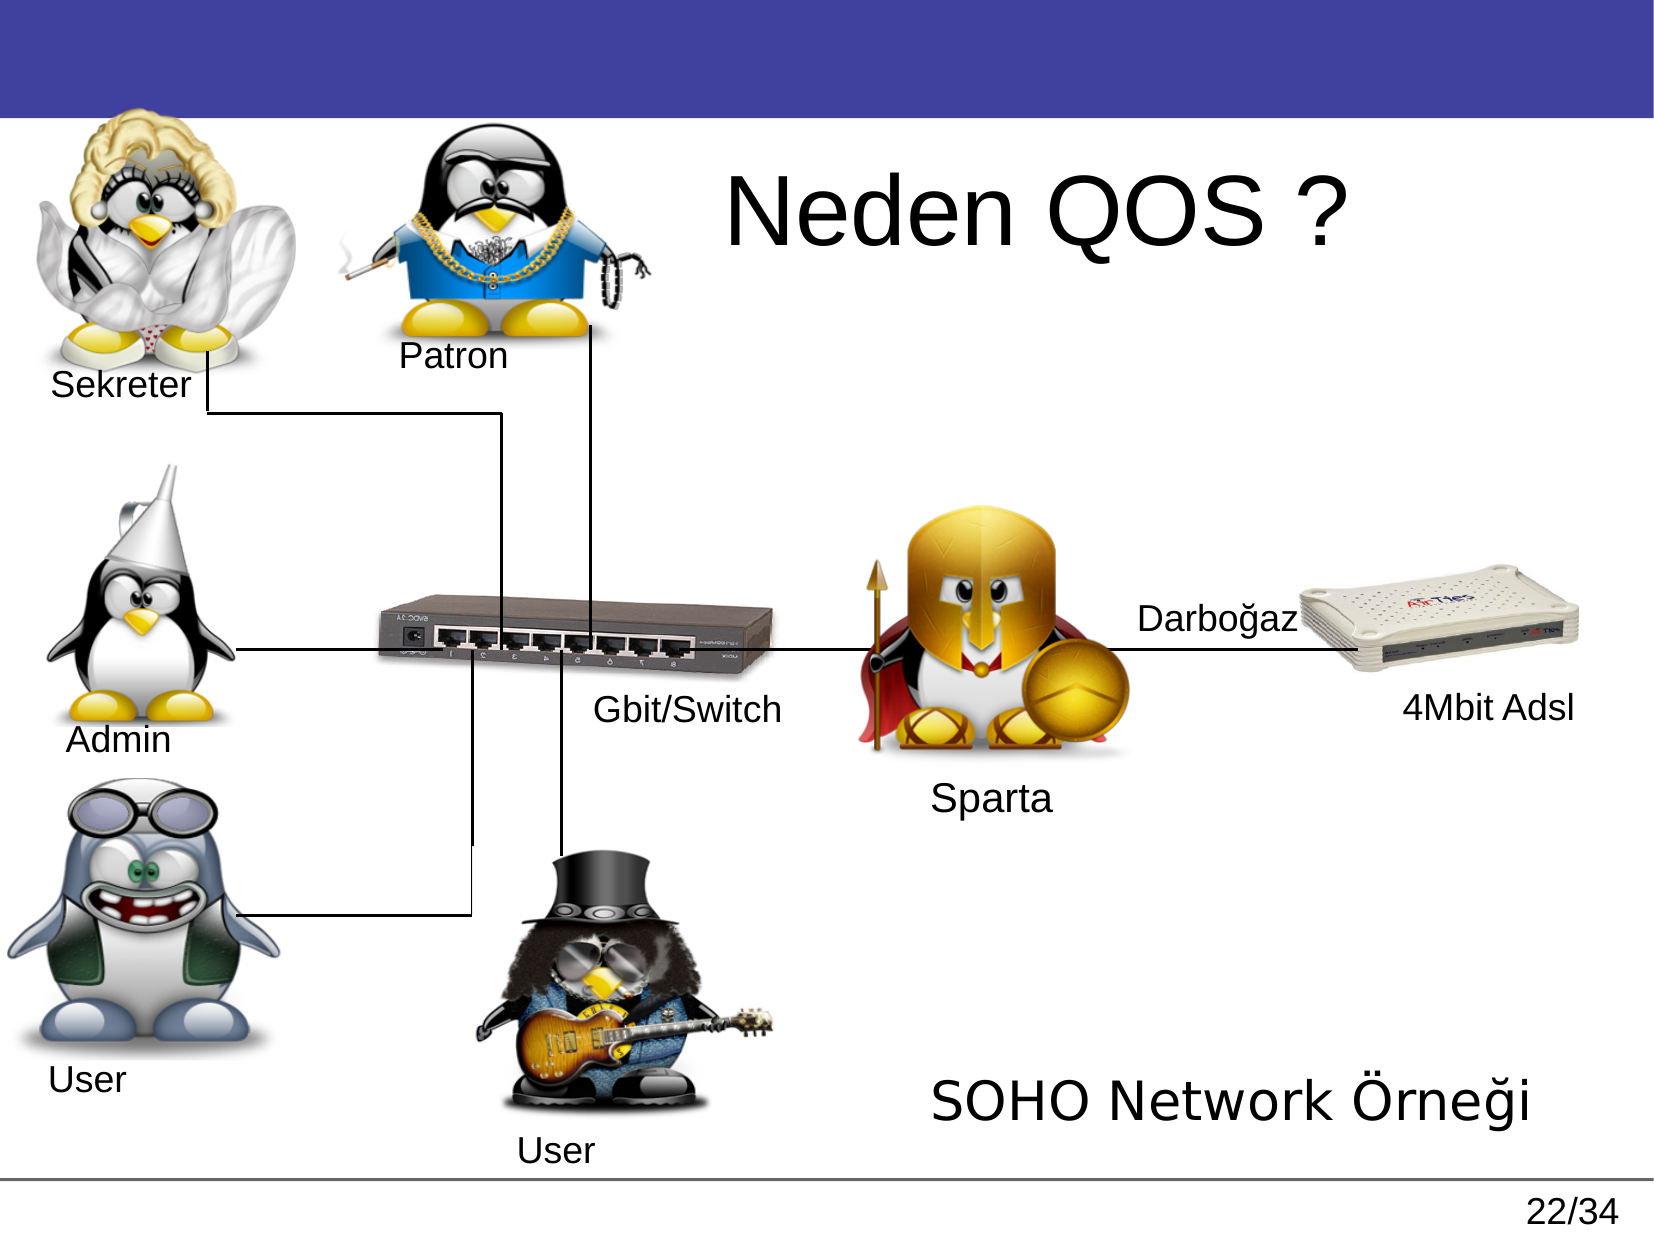

Neden QOS ?
Patron
Sekreter
Darboğaz
4Mbit Adsl
Gbit/Switch
Admin
Sparta
User
SOHO Network Örneği
User